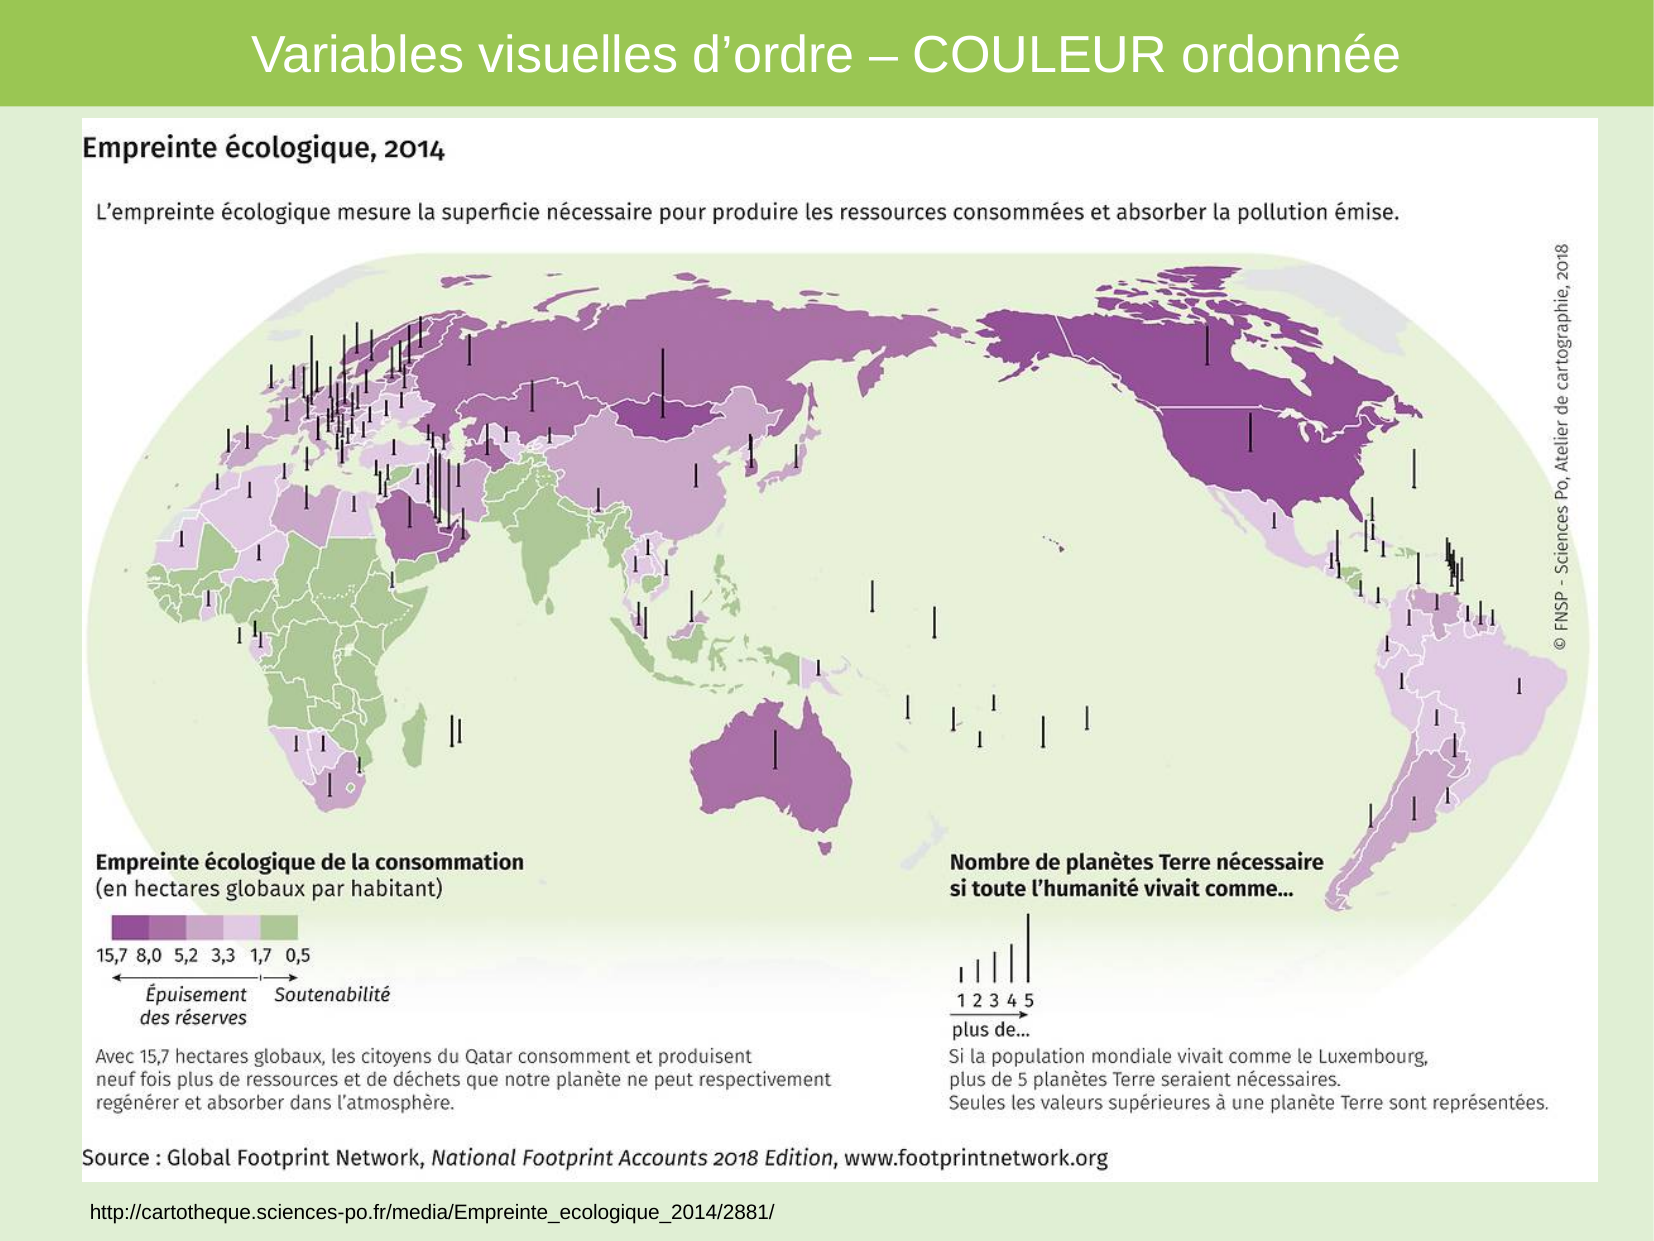

# Variables visuelles d’ordre – COULEUR ordonnée
http://cartotheque.sciences-po.fr/media/Empreinte_ecologique_2014/2881/